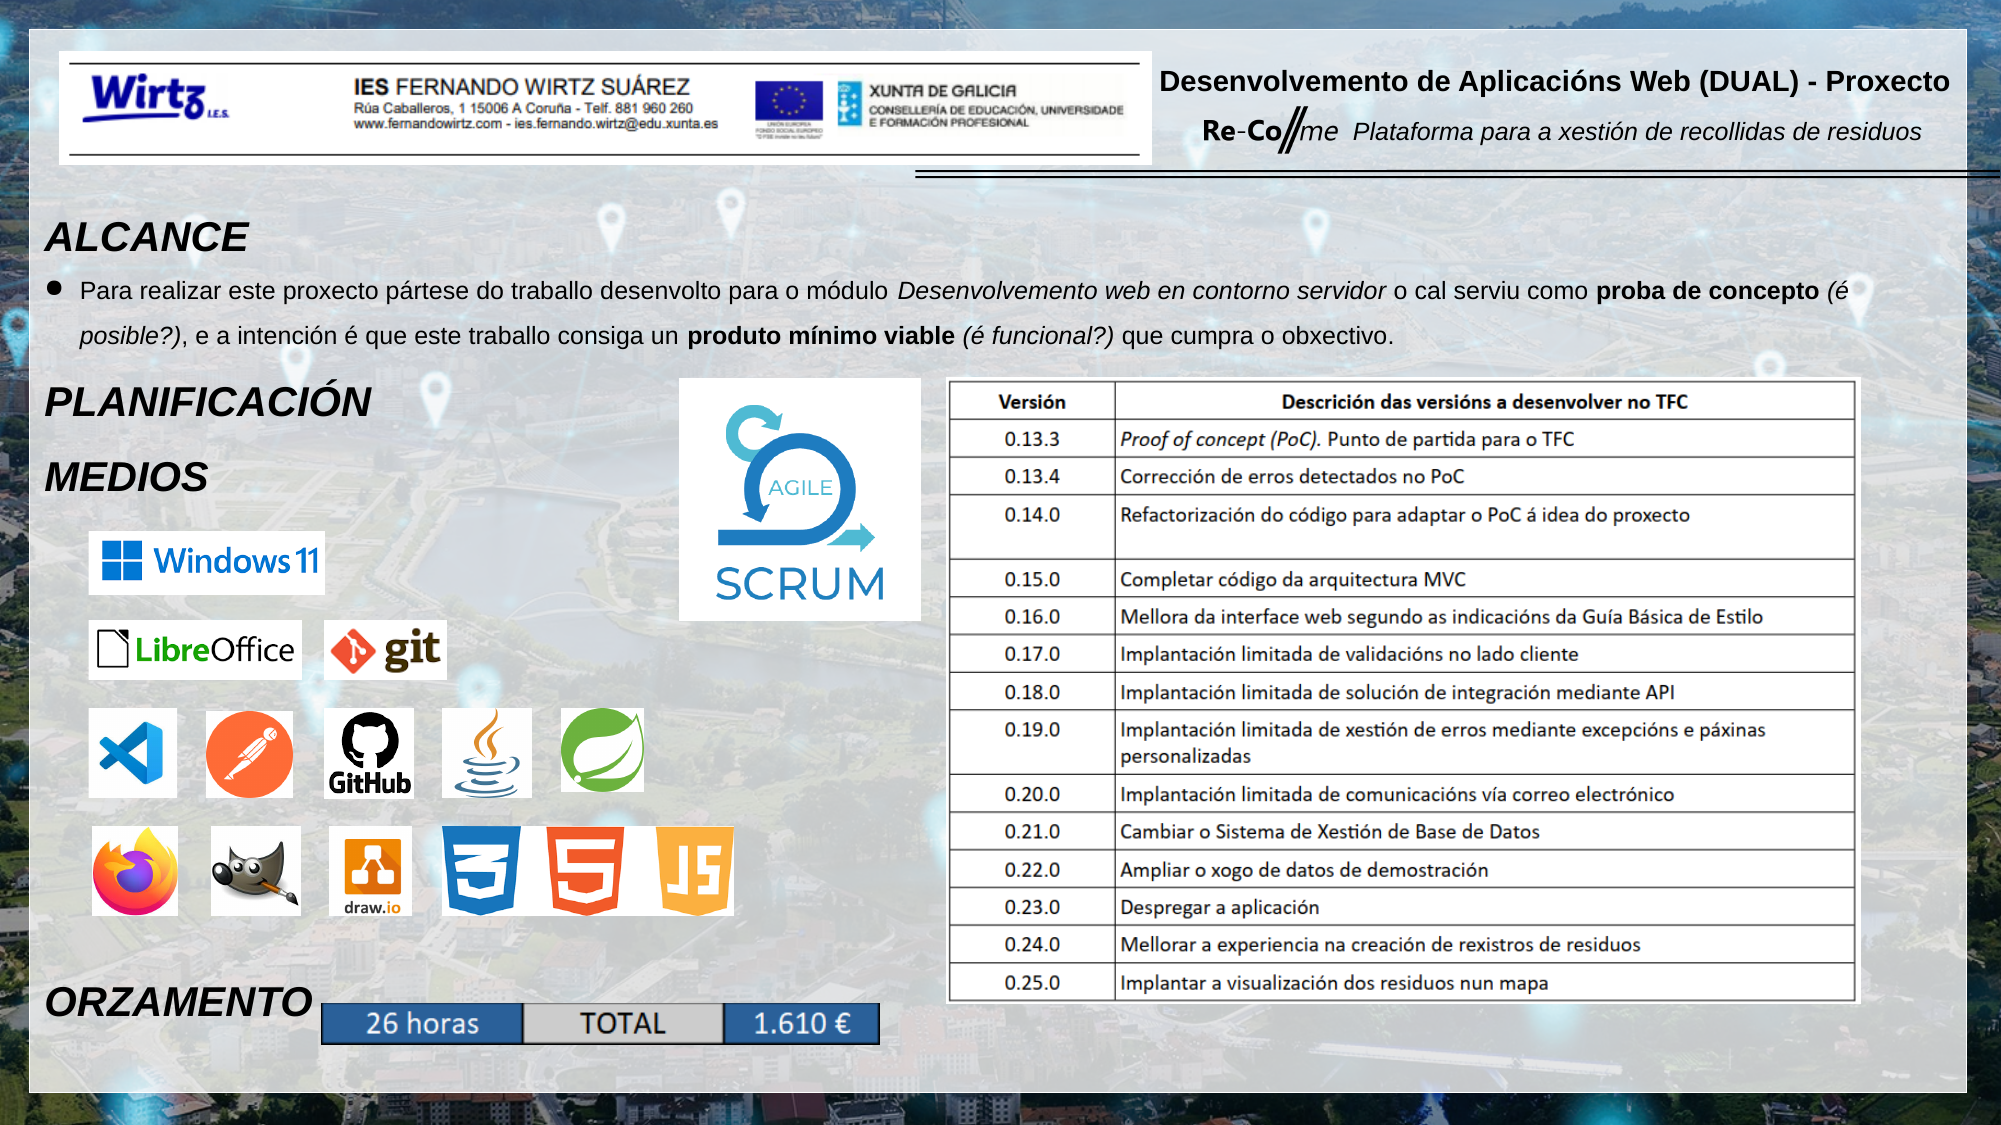

# Desenvolvemento de Aplicacións Web (DUAL) - Proxecto
Plataforma para a xestión de recollidas de residuos
ALCANCE
Para realizar este proxecto pártese do traballo desenvolto para o módulo Desenvolvemento web en contorno servidor o cal serviu como proba de concepto (é posible?), e a intención é que este traballo consiga un produto mínimo viable (é funcional?) que cumpra o obxectivo.
PLANIFICACIÓN
MEDIOS
ORZAMENTO